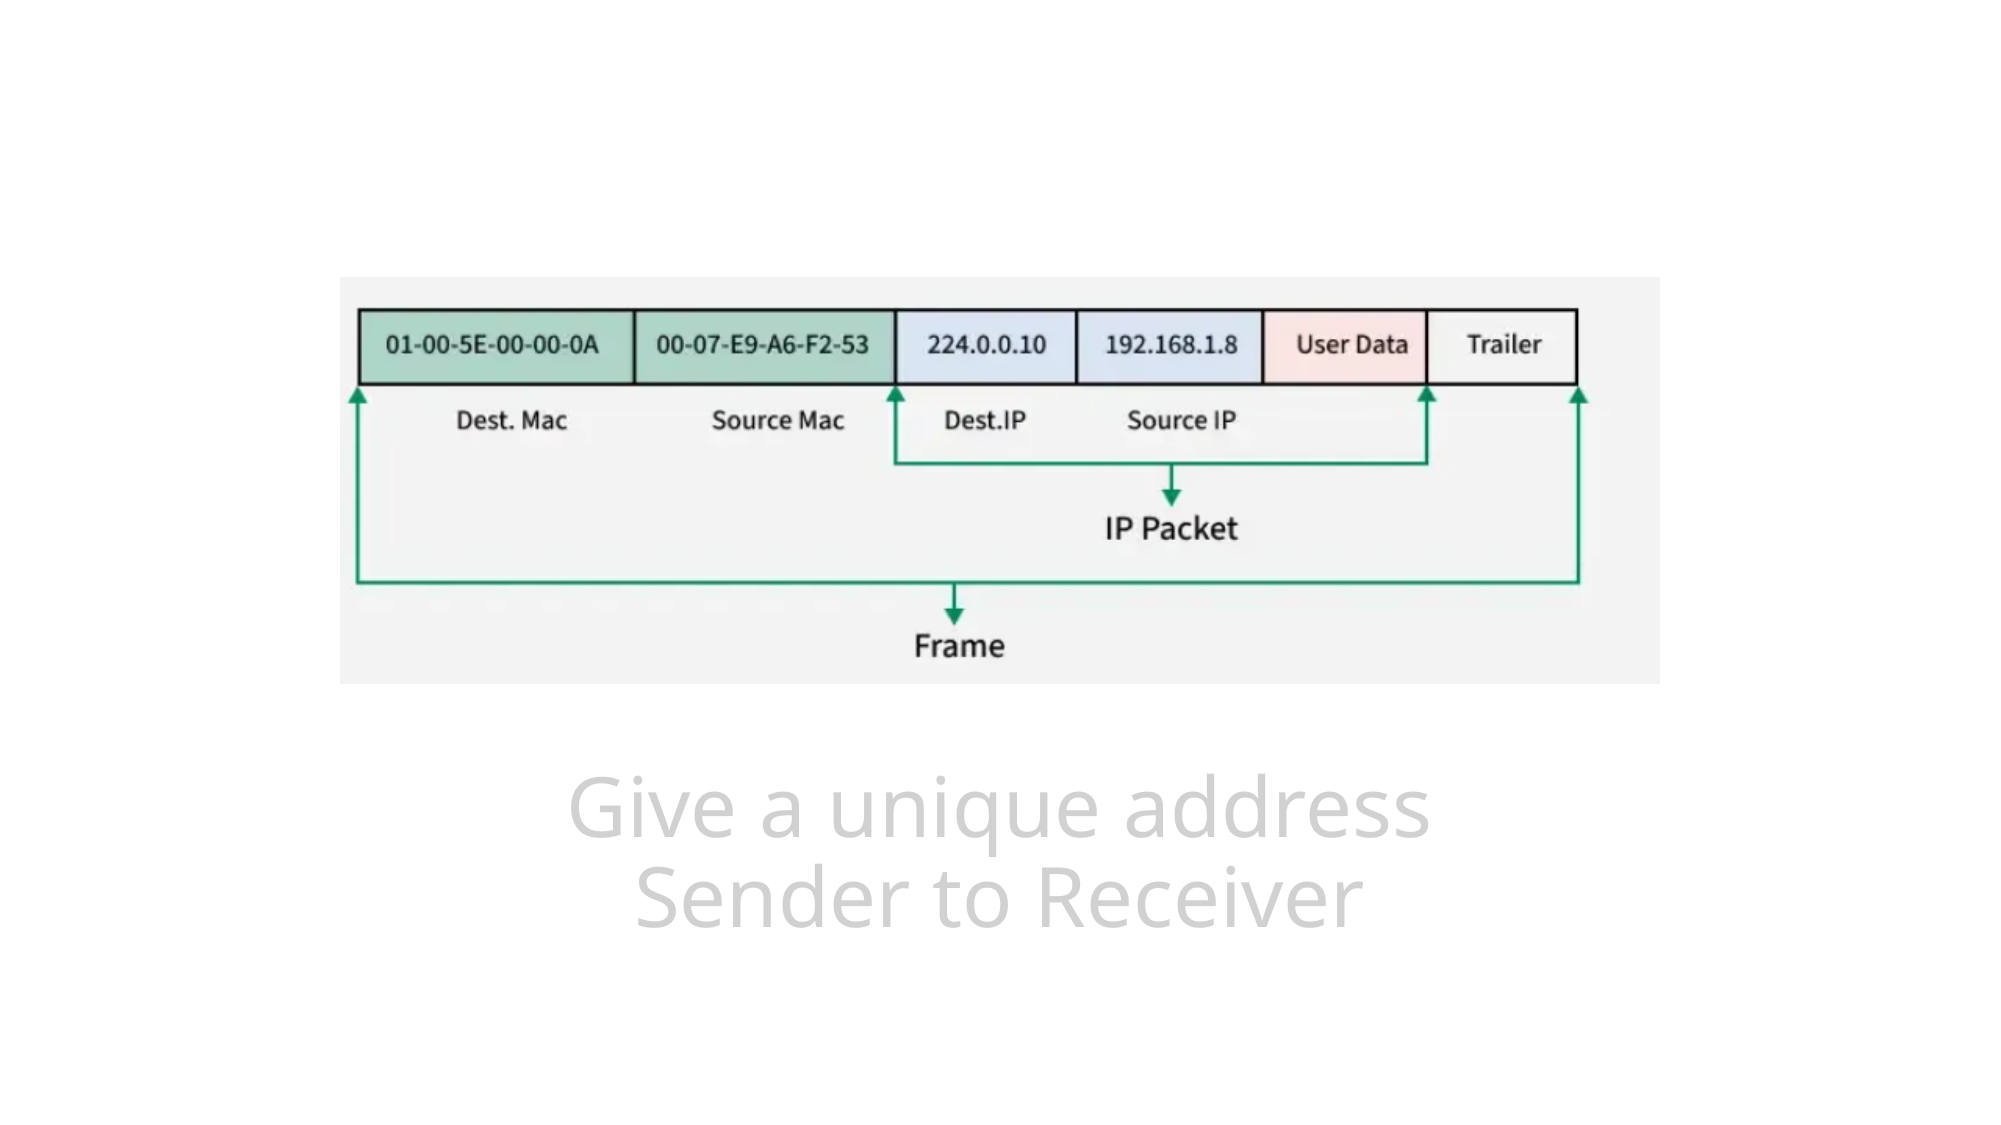

Addressing
Give a unique address
Sender to Receiver